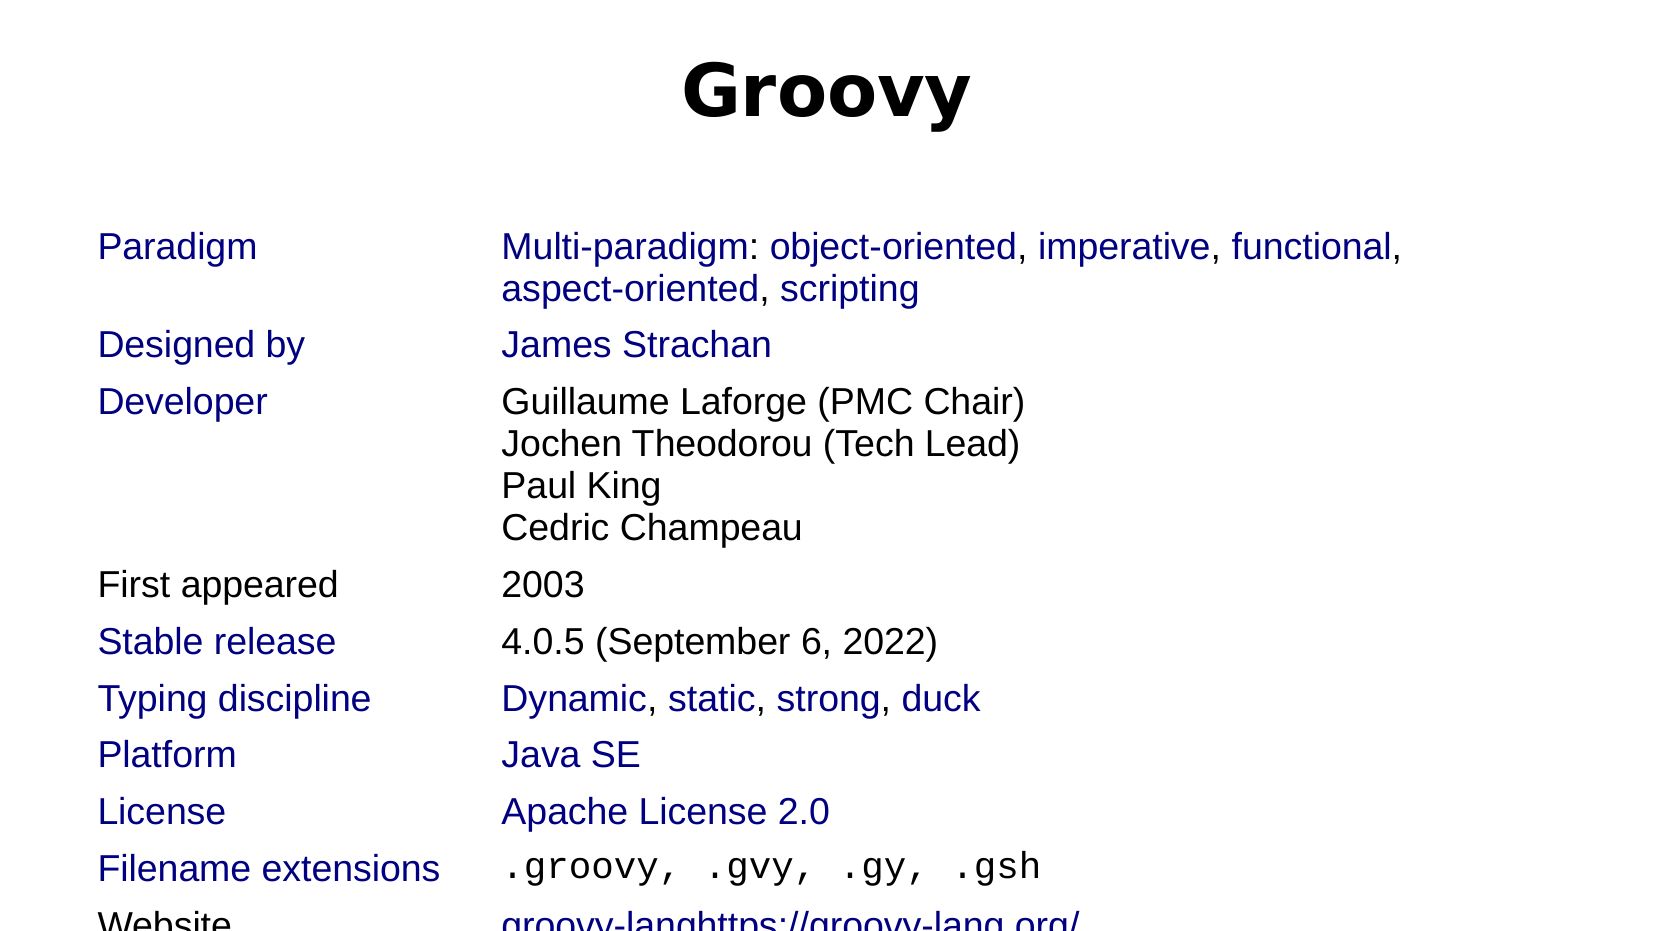

# Groovy
| Paradigm | Multi-paradigm: object-oriented, imperative, functional, aspect-oriented, scripting |
| --- | --- |
| Designed by | James Strachan |
| Developer | Guillaume Laforge (PMC Chair) Jochen Theodorou (Tech Lead) Paul King Cedric Champeau |
| First appeared | 2003 |
| Stable release | 4.0.5 (September 6, 2022) |
| Typing discipline | Dynamic, static, strong, duck |
| Platform | Java SE |
| License | Apache License 2.0 |
| Filename extensions | .groovy, .gvy, .gy, .gsh |
| Website | groovy-langhttps://groovy-lang.org/ |